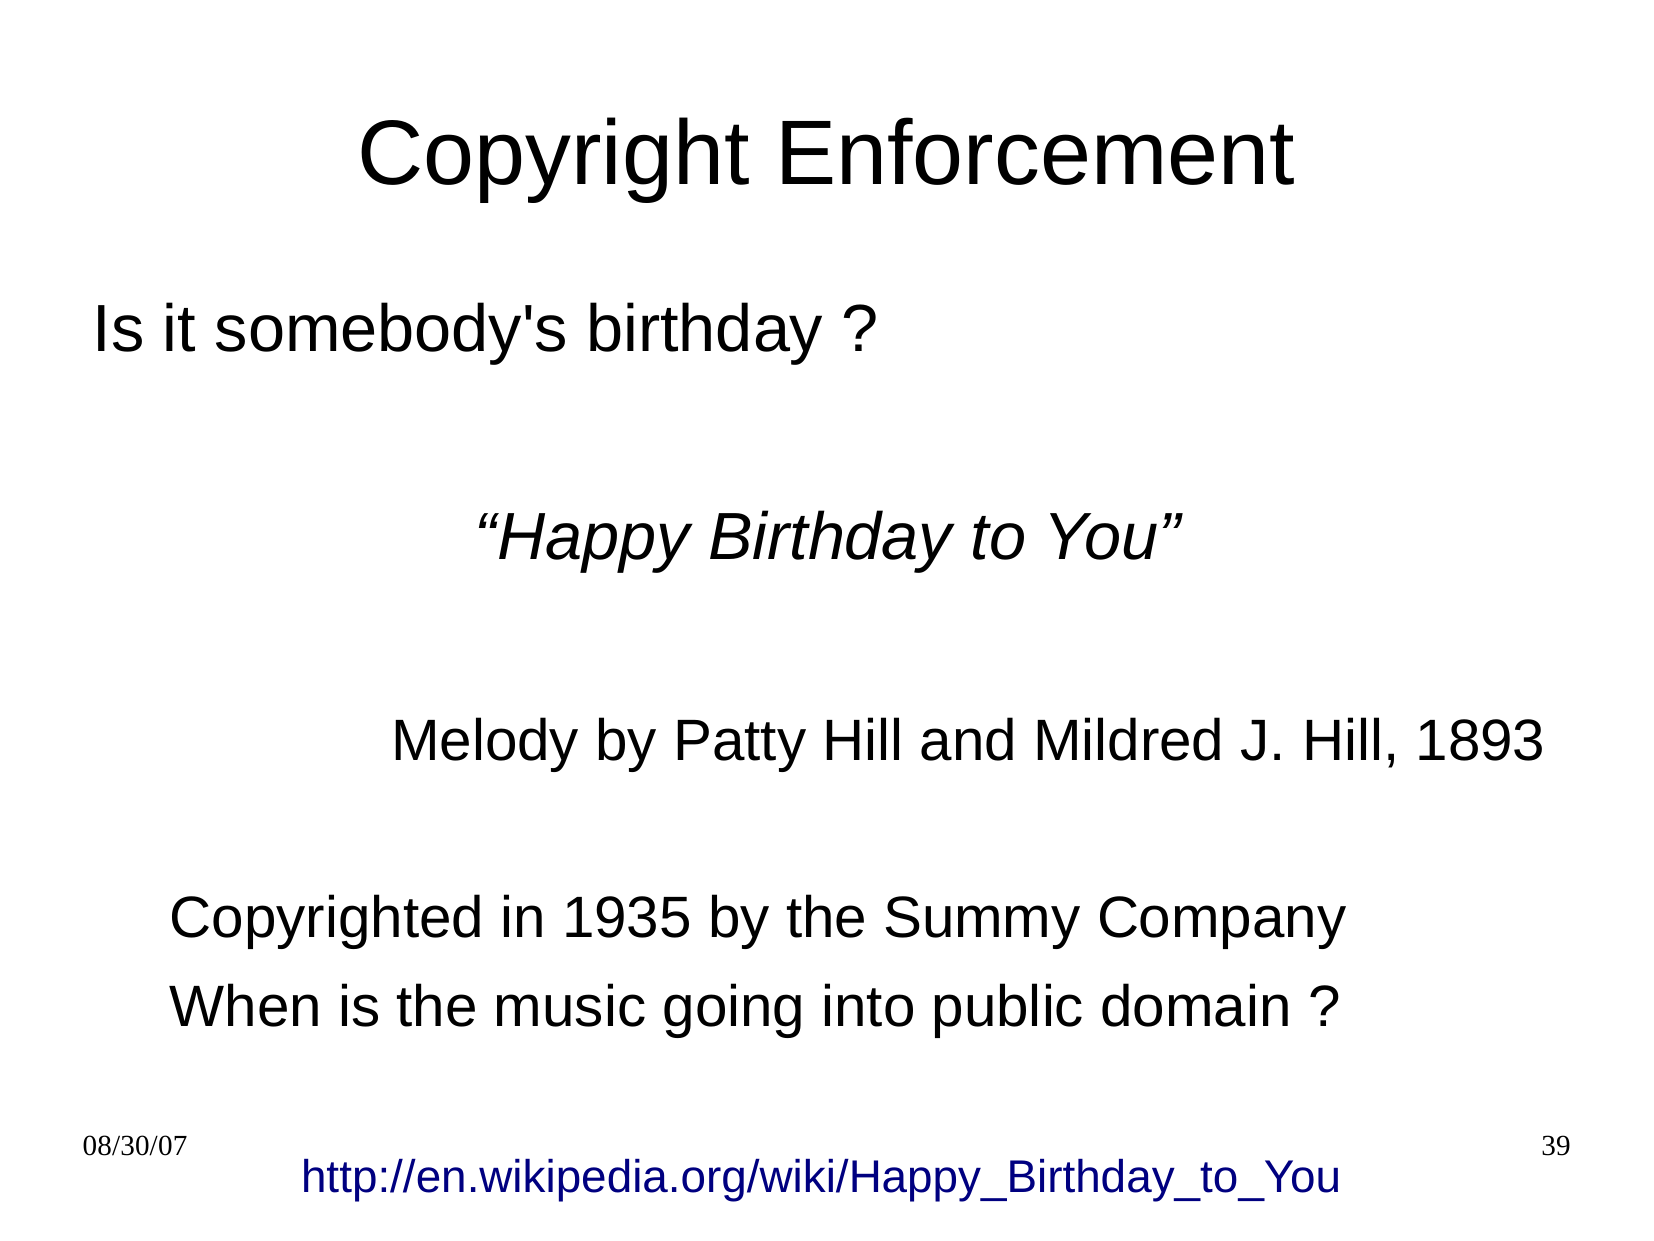

# Copyright Enforcement
Is it somebody's birthday ?
“Happy Birthday to You”
Melody by Patty Hill and Mildred J. Hill, 1893
Copyrighted in 1935 by the Summy Company
When is the music going into public domain ?
http://en.wikipedia.org/wiki/Happy_Birthday_to_You
08/30/07
39